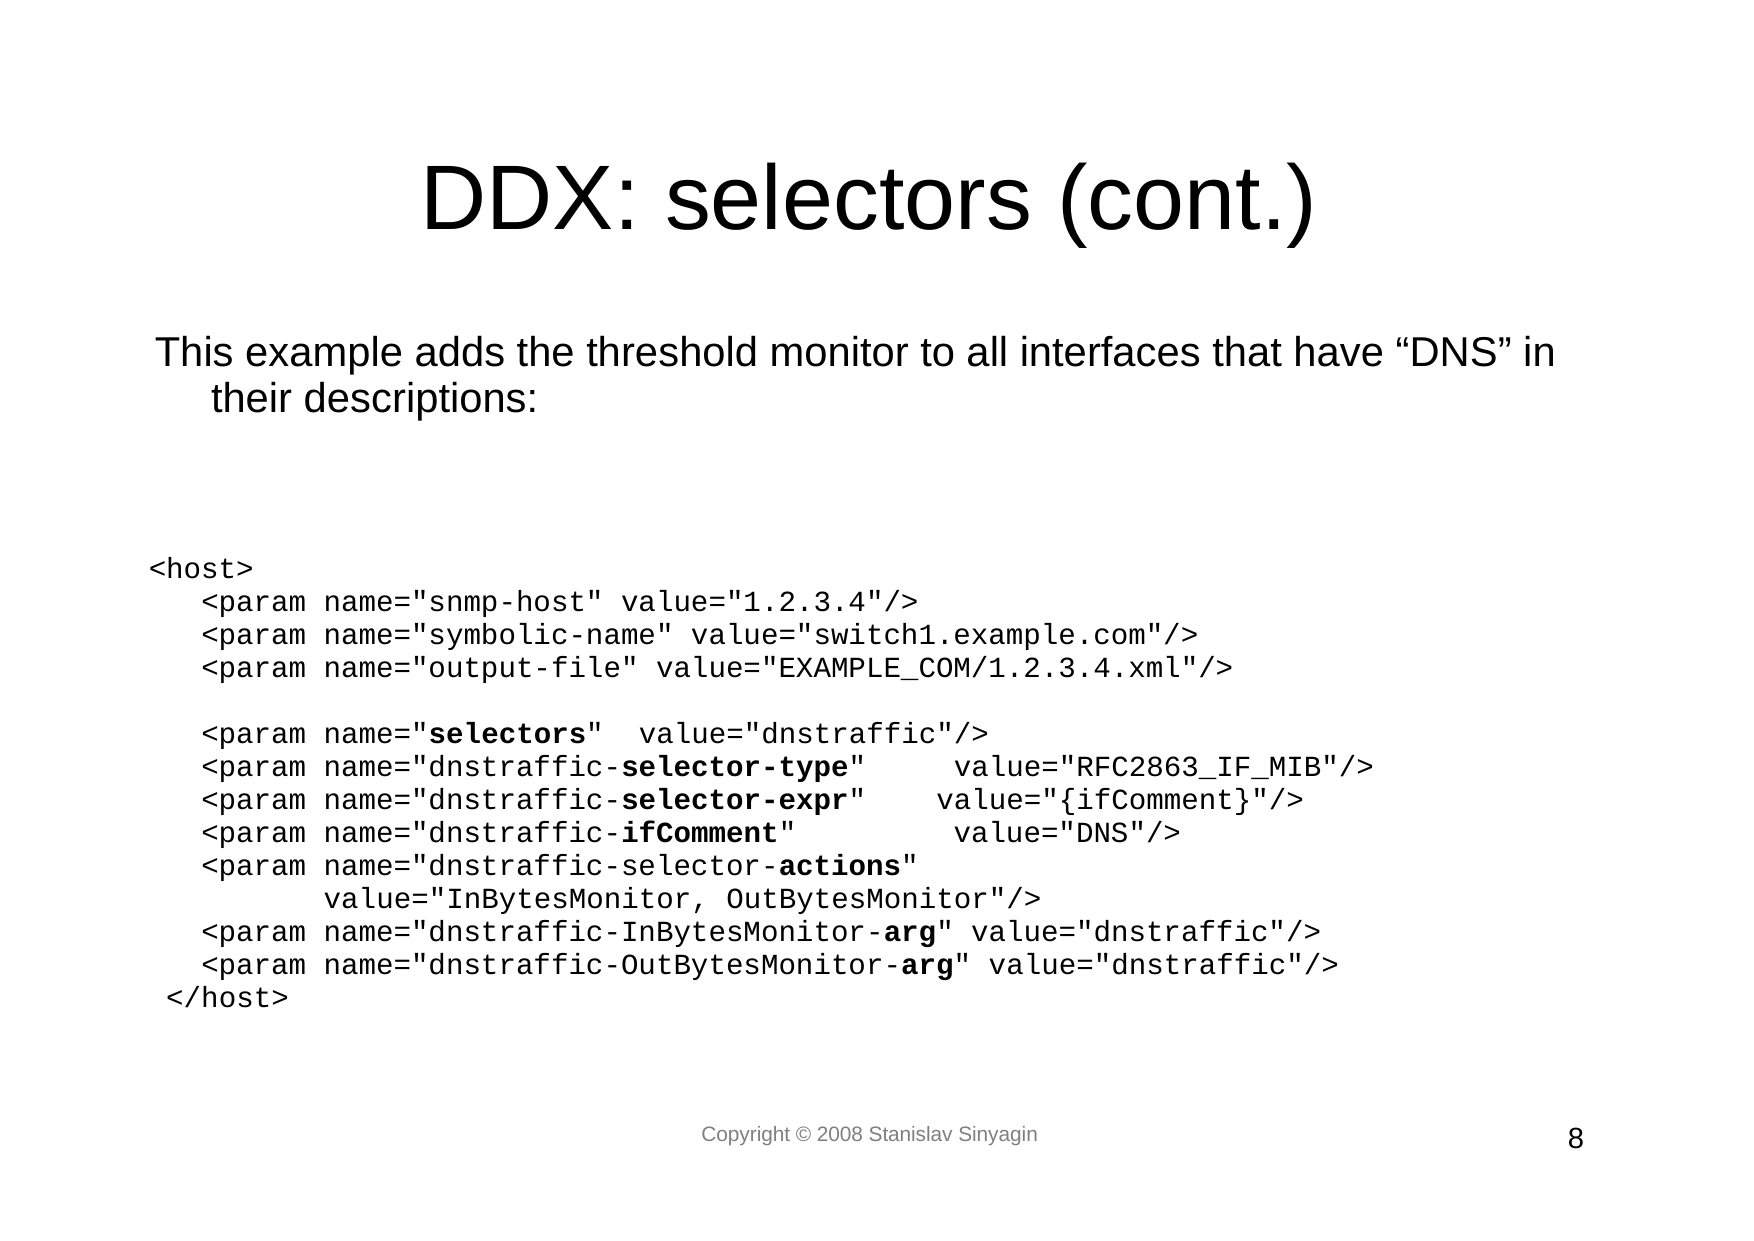

# DDX: selectors (cont.)
This example adds the threshold monitor to all interfaces that have “DNS” in their descriptions:
 <host>
 <param name="snmp-host" value="1.2.3.4"/>
 <param name="symbolic-name" value="switch1.example.com"/>
 <param name="output-file" value="EXAMPLE_COM/1.2.3.4.xml"/>
 <param name="selectors" value="dnstraffic"/>
 <param name="dnstraffic-selector-type" value="RFC2863_IF_MIB"/>
 <param name="dnstraffic-selector-expr" value="{ifComment}"/>
 <param name="dnstraffic-ifComment" value="DNS"/>
 <param name="dnstraffic-selector-actions"
 value="InBytesMonitor, OutBytesMonitor"/>
 <param name="dnstraffic-InBytesMonitor-arg" value="dnstraffic"/>
 <param name="dnstraffic-OutBytesMonitor-arg" value="dnstraffic"/>
 </host>
Copyright © 2008 Stanislav Sinyagin
8